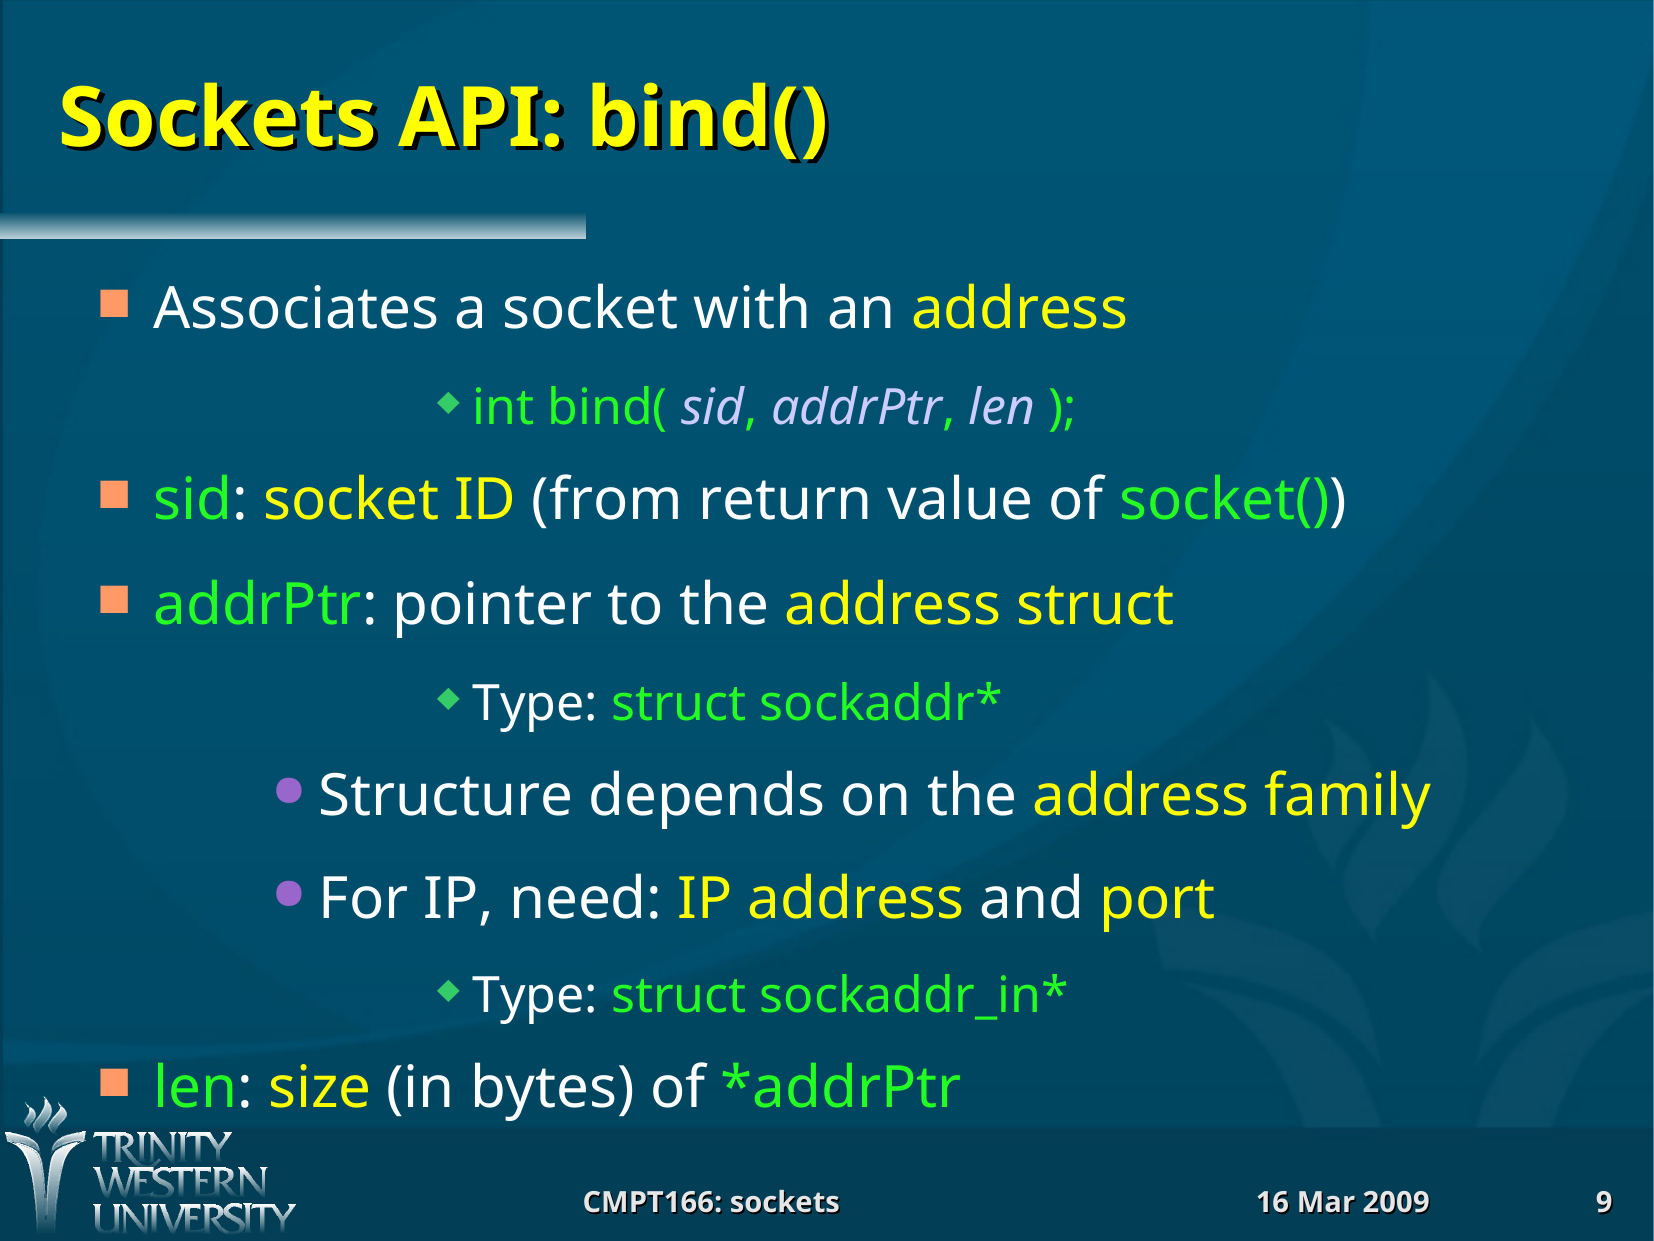

# Sockets API: bind()
Associates a socket with an address
int bind( sid, addrPtr, len );
sid: socket ID (from return value of socket())
addrPtr: pointer to the address struct
Type: struct sockaddr*
Structure depends on the address family
For IP, need: IP address and port
Type: struct sockaddr_in*
len: size (in bytes) of *addrPtr
CMPT166: sockets
16 Mar 2009
9